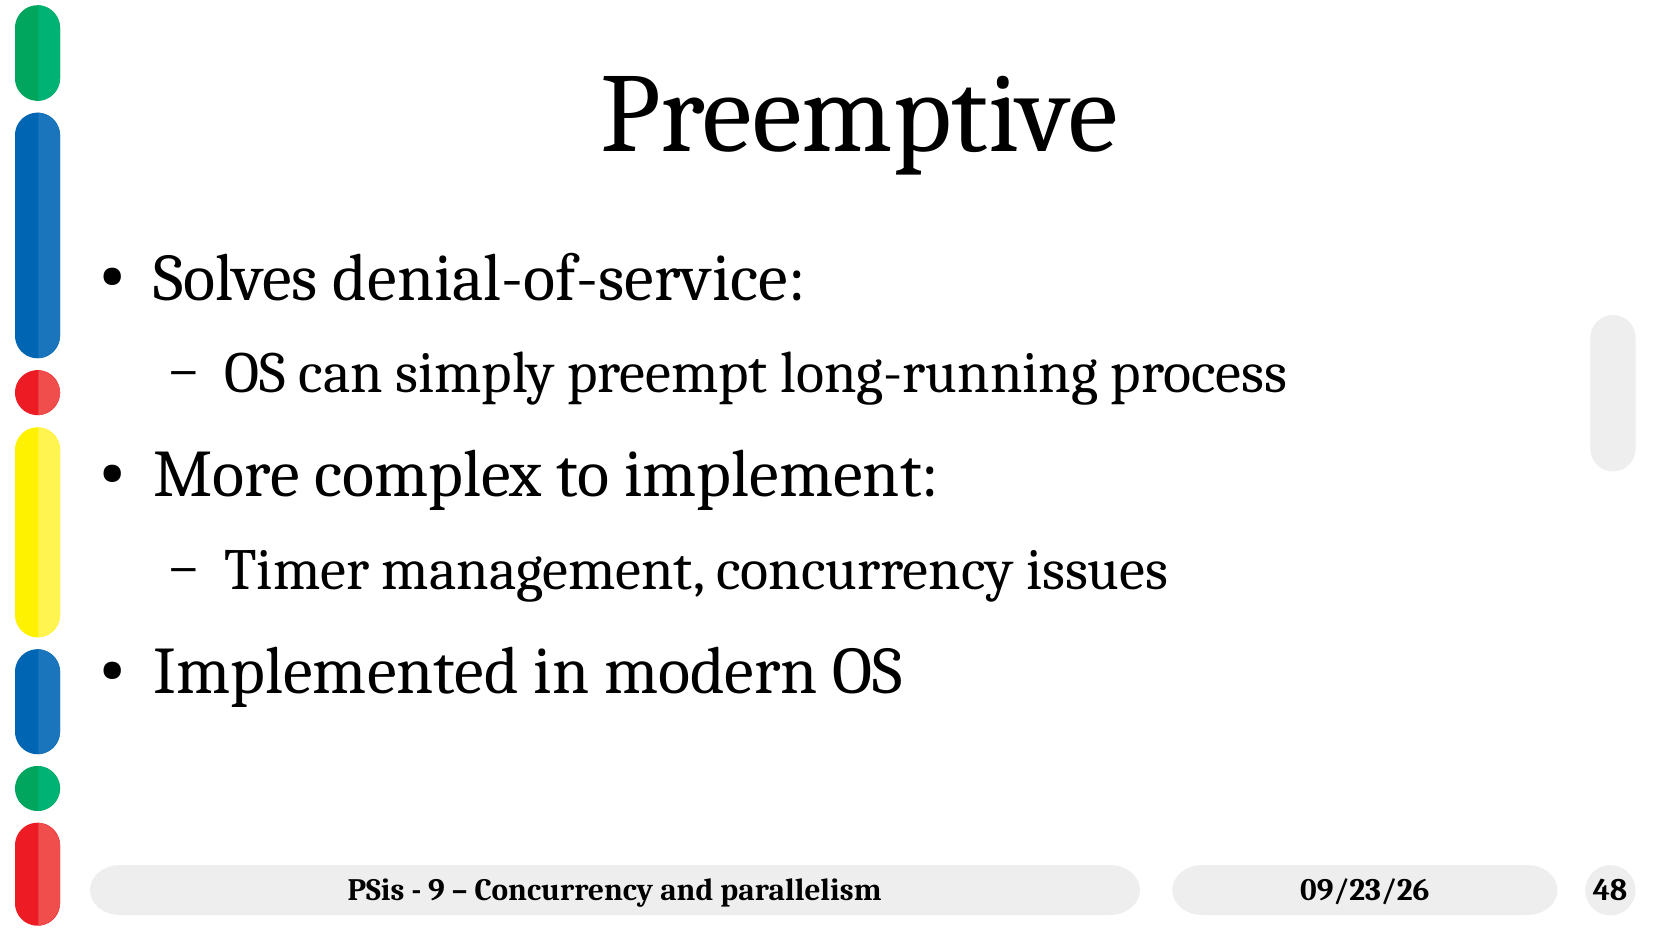

# Preemptive
Solves denial-of-service:
OS can simply preempt long-running process
More complex to implement:
Timer management, concurrency issues
Implemented in modern OS
PSis - 9 – Concurrency and parallelism
48